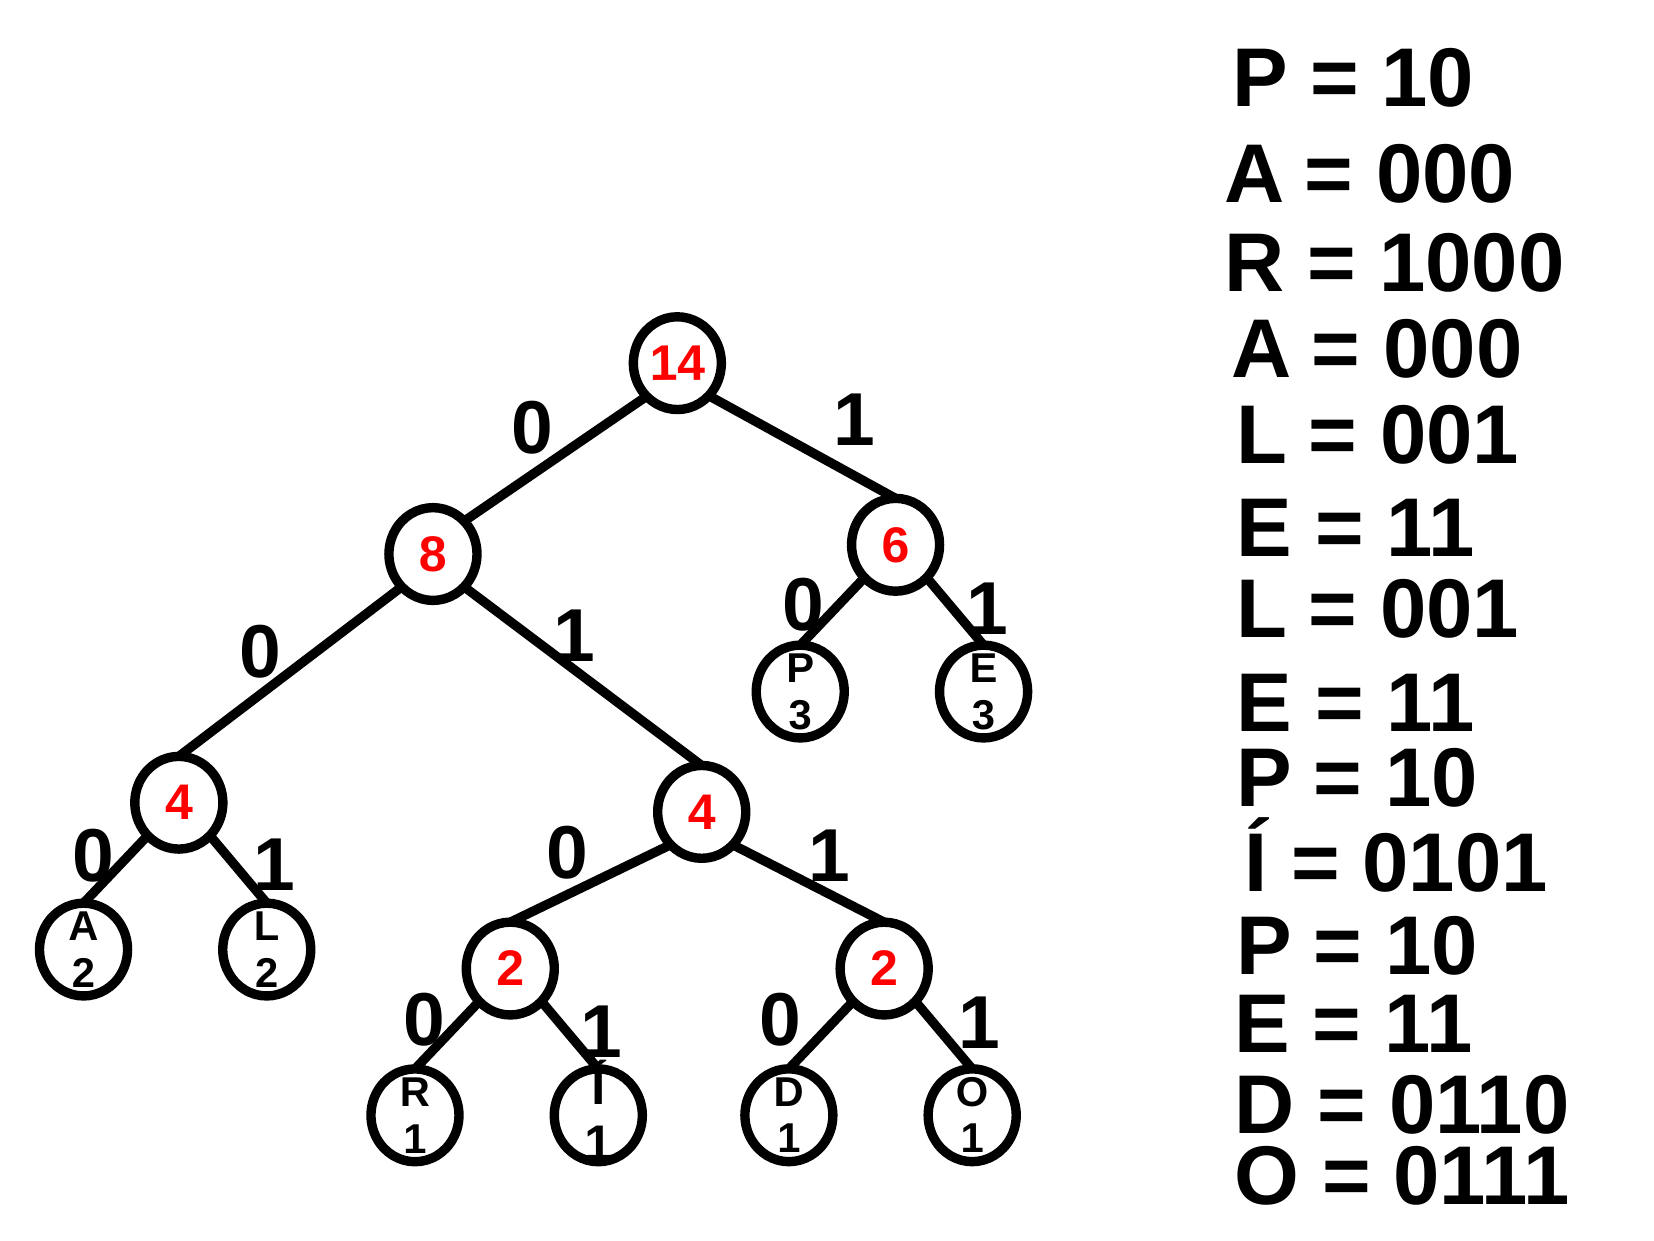

P = 10
A = 000
| | | | | | | | |
| --- | --- | --- | --- | --- | --- | --- | --- |
| | | | | | | | 14 |
R = 1000
A = 000
14
1
0
L = 001
E = 11
6
8
L = 001
0
1
1
0
P
3
E
3
E = 11
P = 10
4
4
0
1
0
Í = 0101
1
P = 10
A
2
L
2
2
2
E = 11
0
0
1
1
D = 0110
D
1
O
1
R
1
Í
1
O = 0111